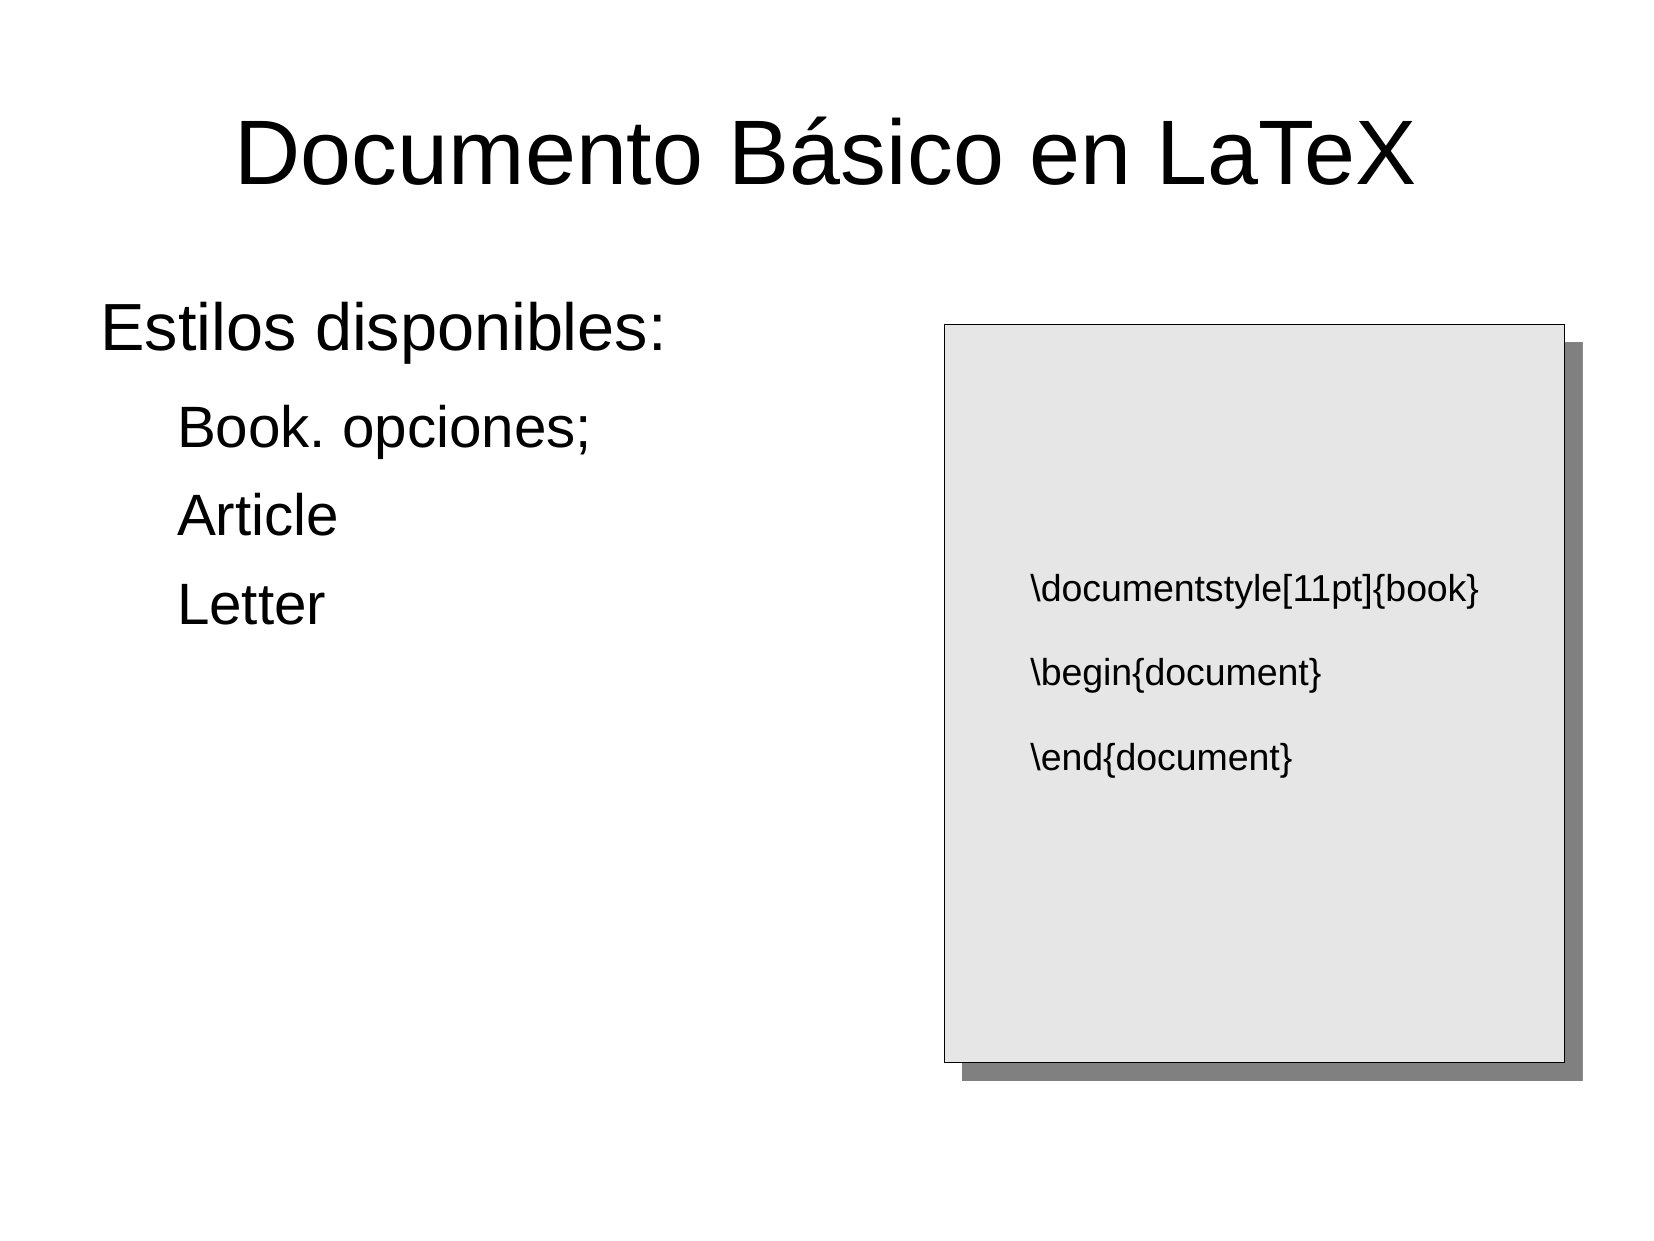

# Documento Básico en LaTeX
Estilos disponibles:
Book. opciones;
Article
Letter
\documentstyle[11pt]{book}
\begin{document}
\end{document}